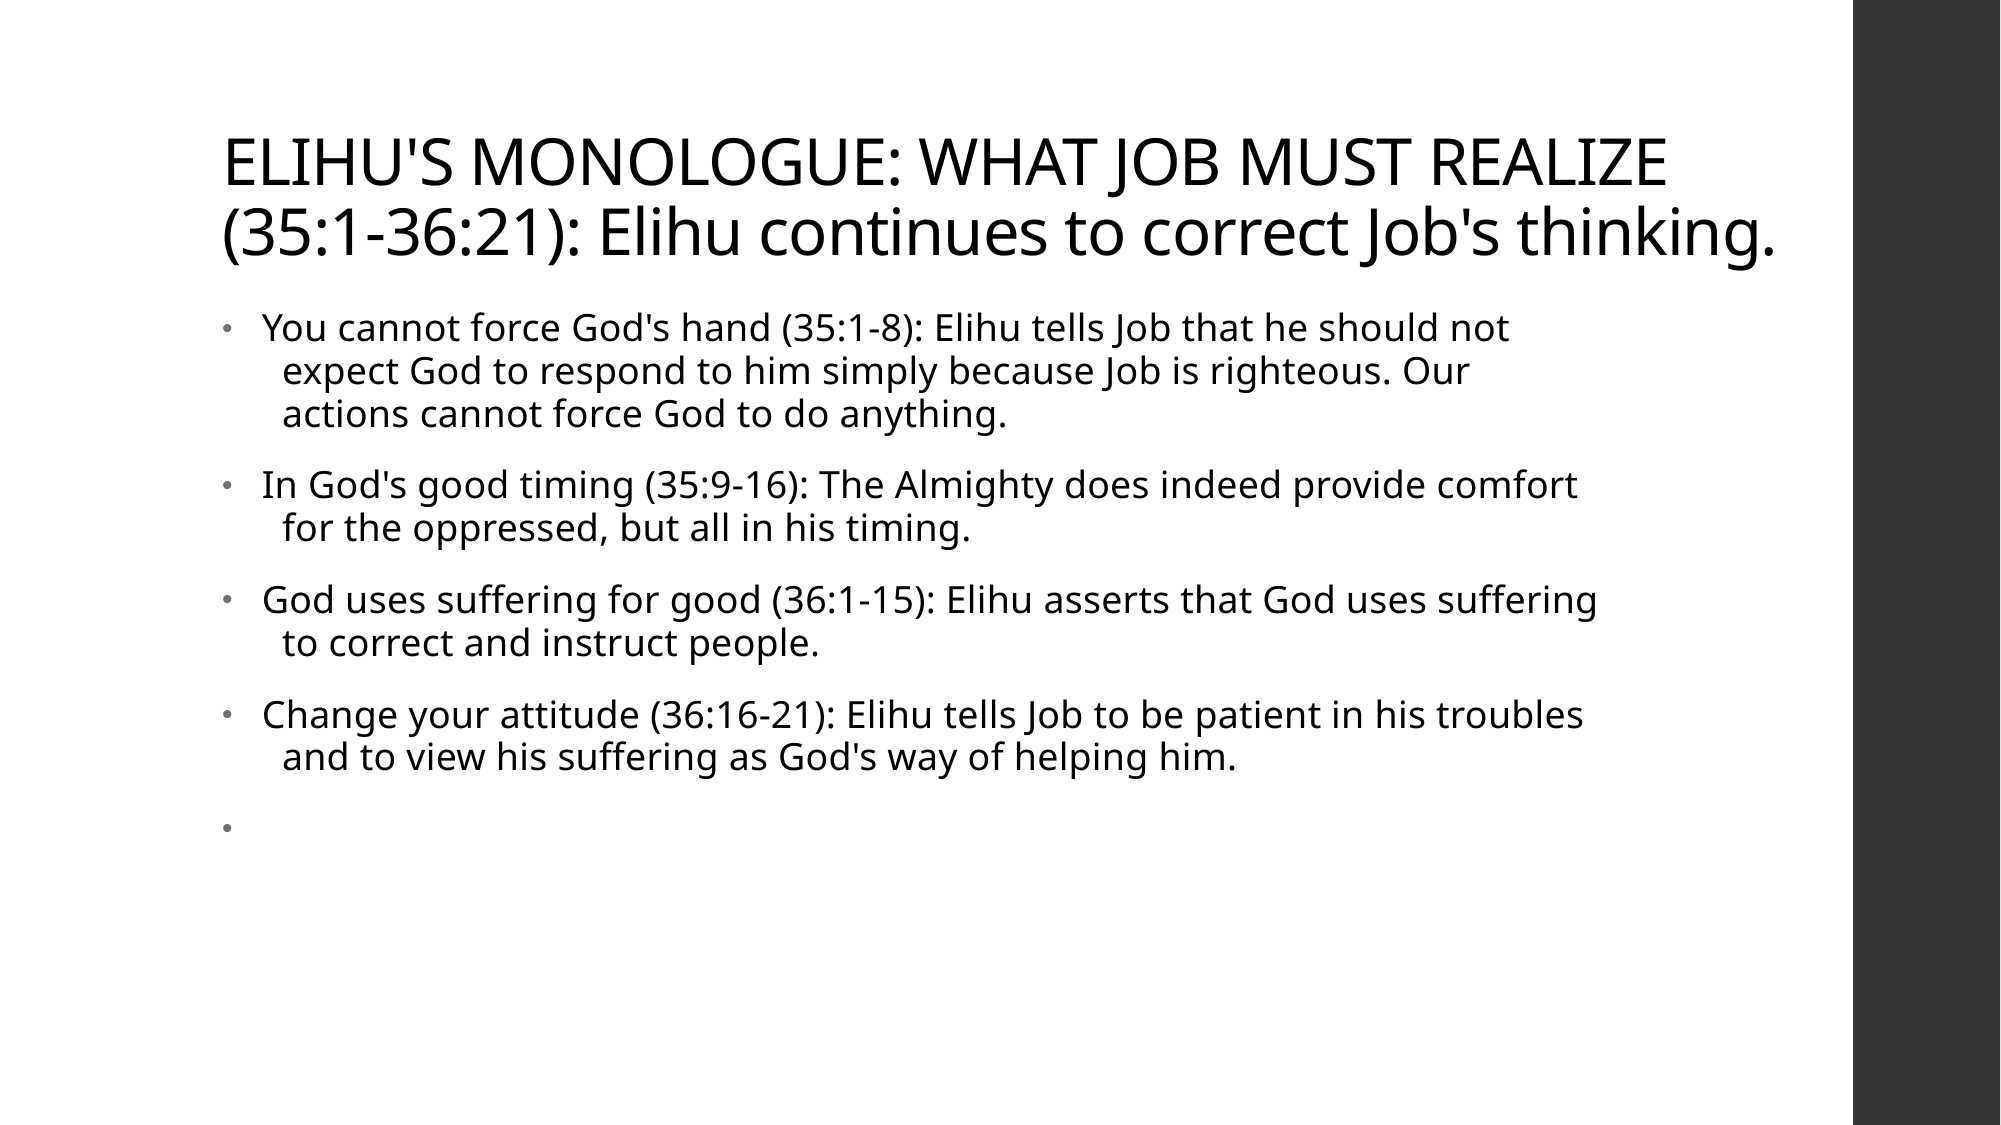

# ELIHU'S MONOLOGUE: WHAT JOB MUST REALIZE (35:1-36:21): Elihu continues to correct Job's thinking.
 You cannot force God's hand (35:1-8): Elihu tells Job that he should not expect God to respond to him simply because Job is righteous. Our actions cannot force God to do anything.
 In God's good timing (35:9-16): The Almighty does indeed provide comfort for the oppressed, but all in his timing.
 God uses suffering for good (36:1-15): Elihu asserts that God uses suffering to correct and instruct people.
 Change your attitude (36:16-21): Elihu tells Job to be patient in his troubles and to view his suffering as God's way of helping him.